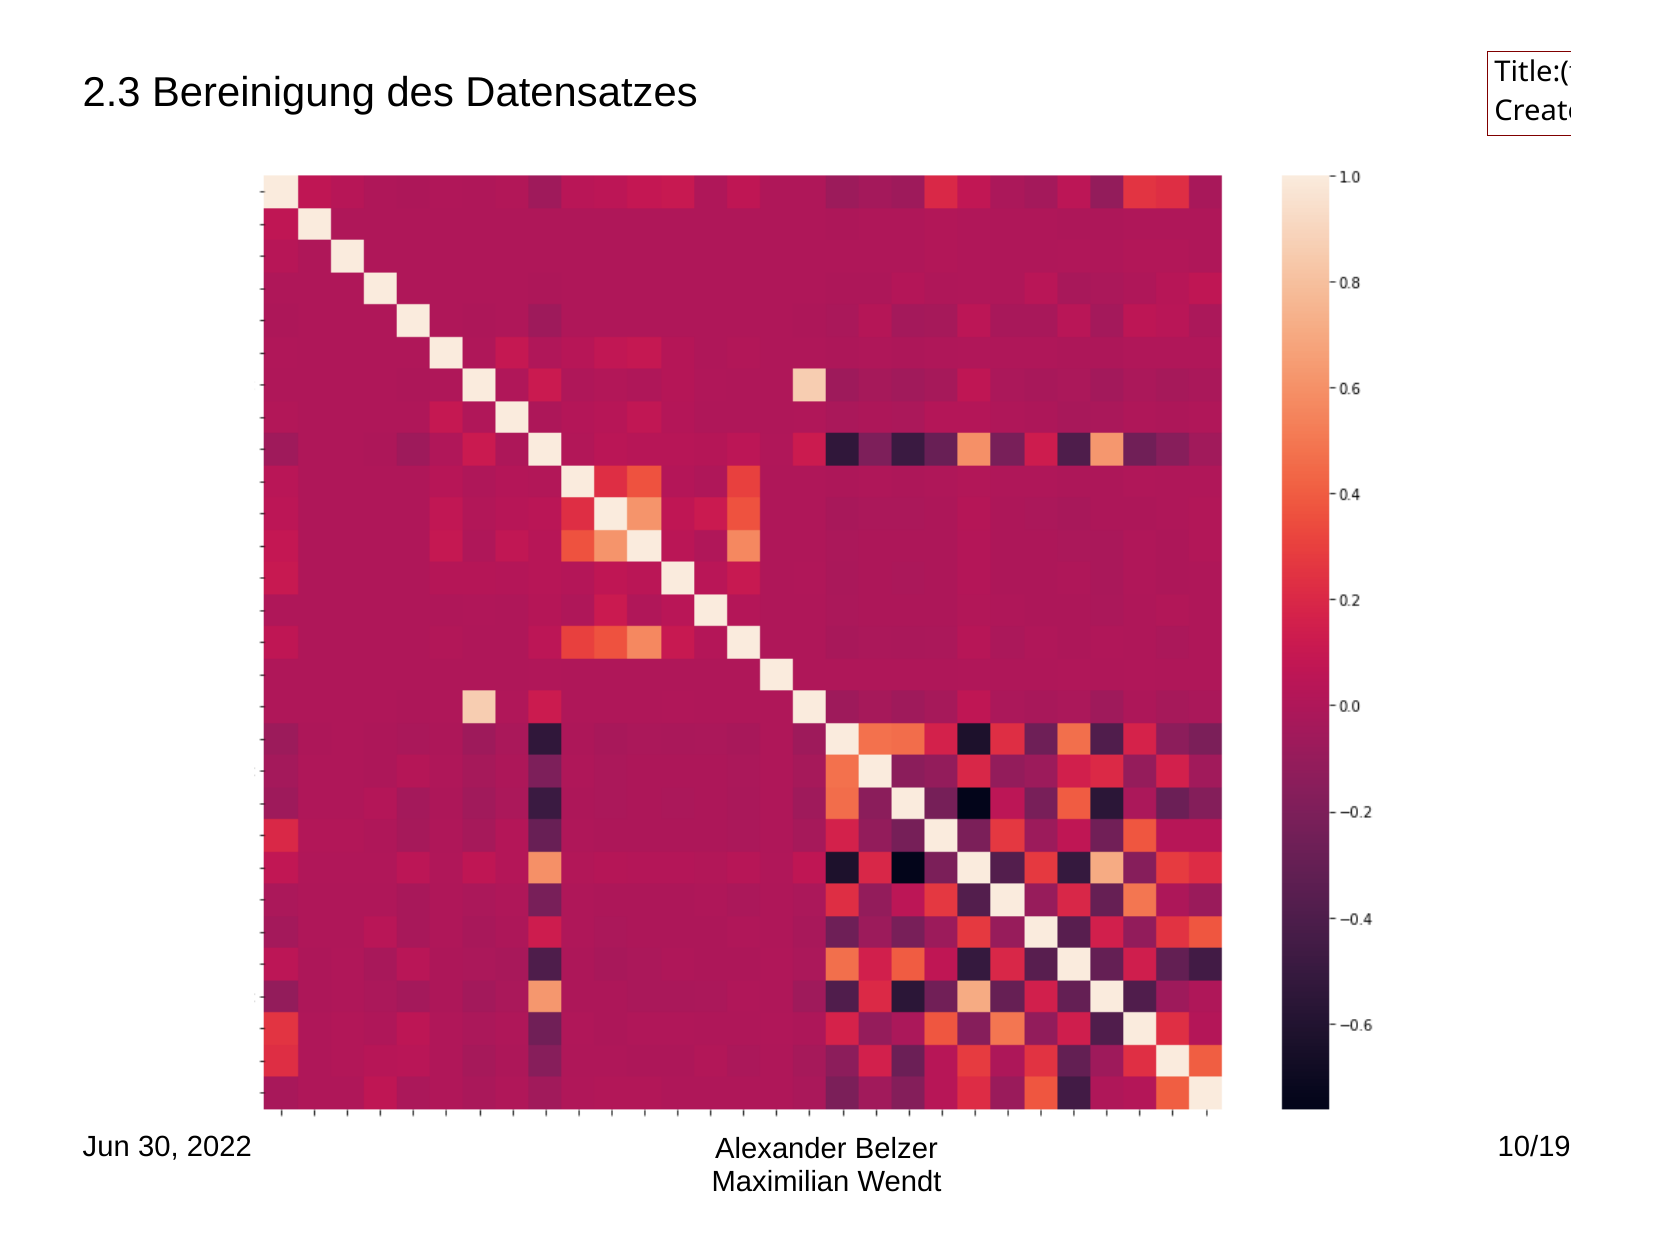

# 2.3 Bereinigung des Datensatzes
March 16 2022
10